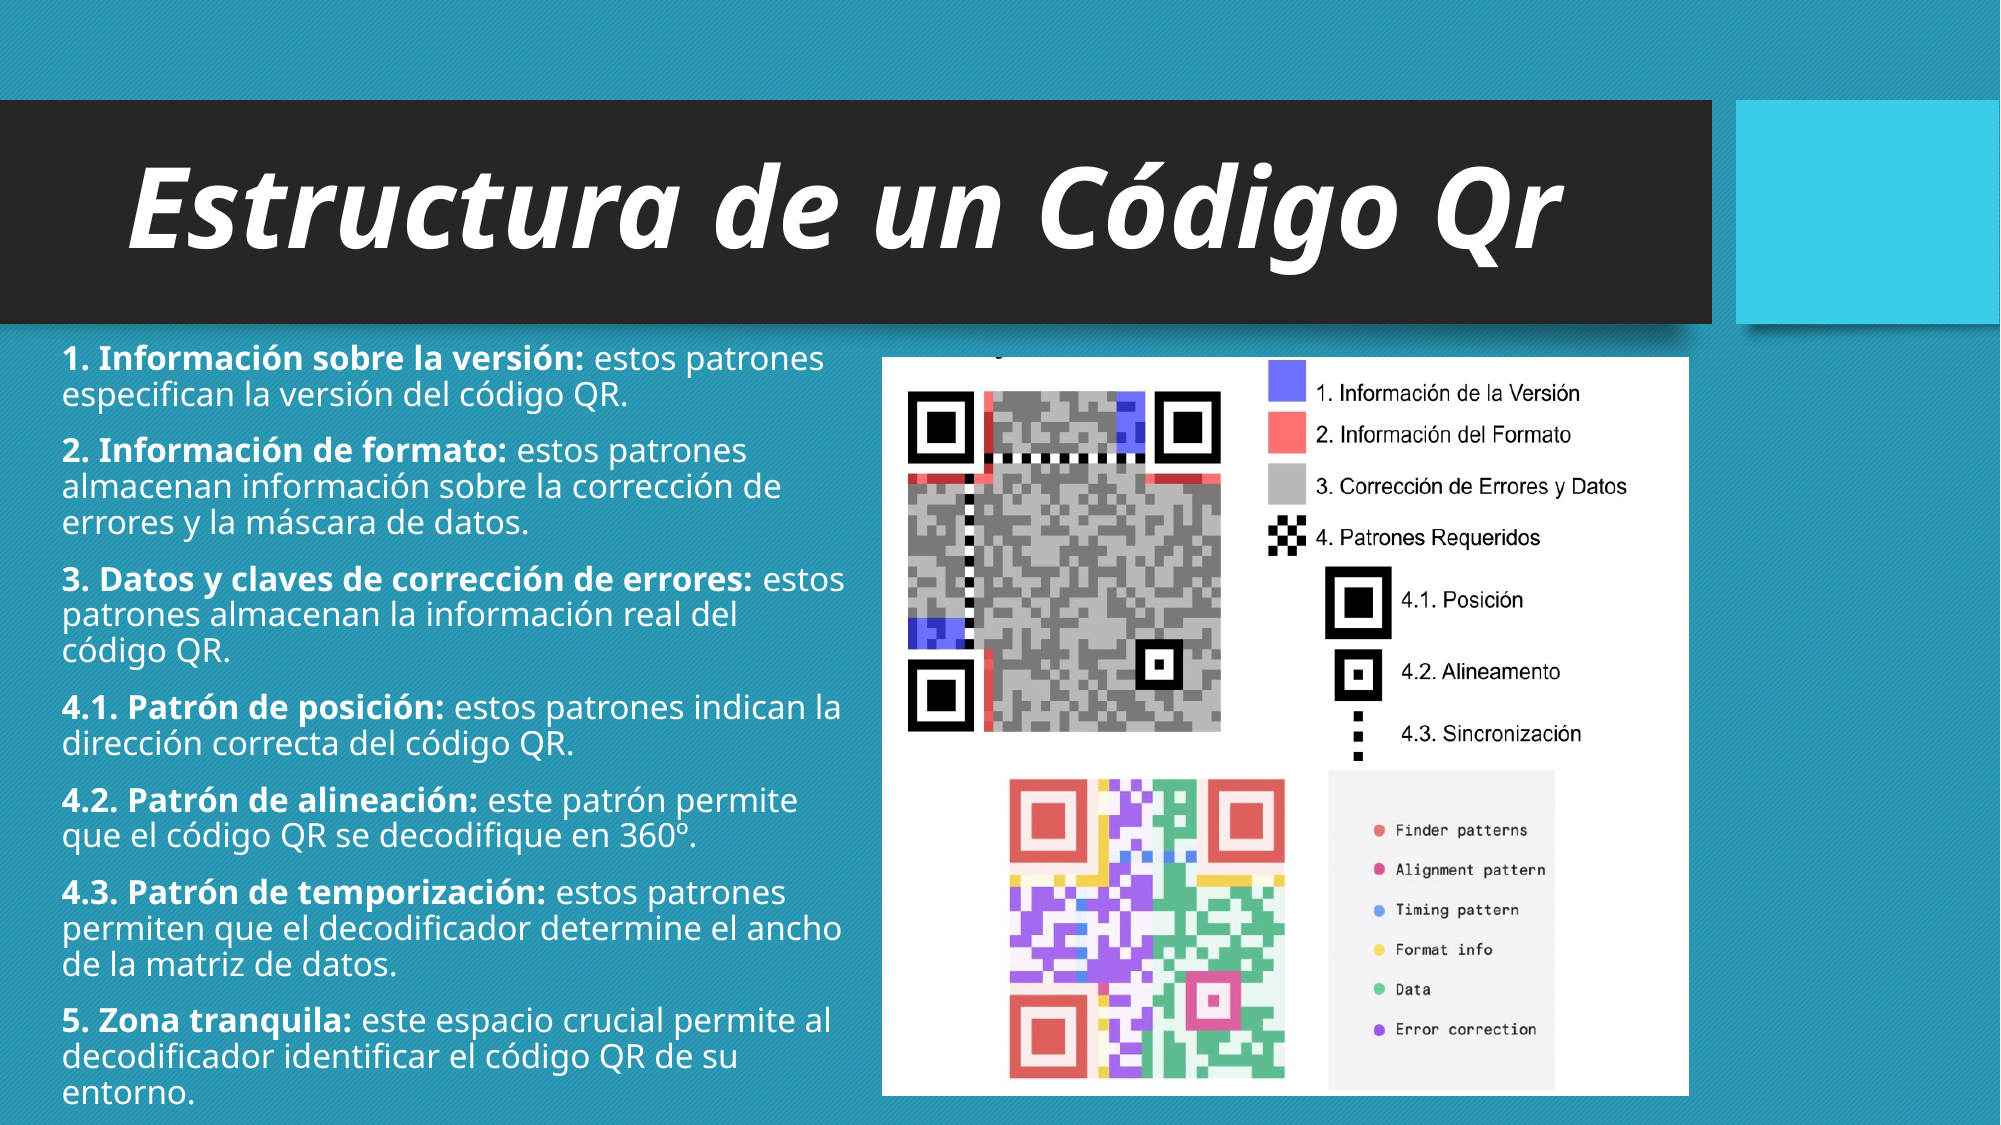

# Estructura de un Código Qr
1. Información sobre la versión: estos patrones especifican la versión del código QR.
2. Información de formato: estos patrones almacenan información sobre la corrección de errores y la máscara de datos.
3. Datos y claves de corrección de errores: estos patrones almacenan la información real del código QR.
4.1. Patrón de posición: estos patrones indican la dirección correcta del código QR.
4.2. Patrón de alineación: este patrón permite que el código QR se decodifique en 360º.
4.3. Patrón de temporización: estos patrones permiten que el decodificador determine el ancho de la matriz de datos.
5. Zona tranquila: este espacio crucial permite al decodificador identificar el código QR de su entorno.